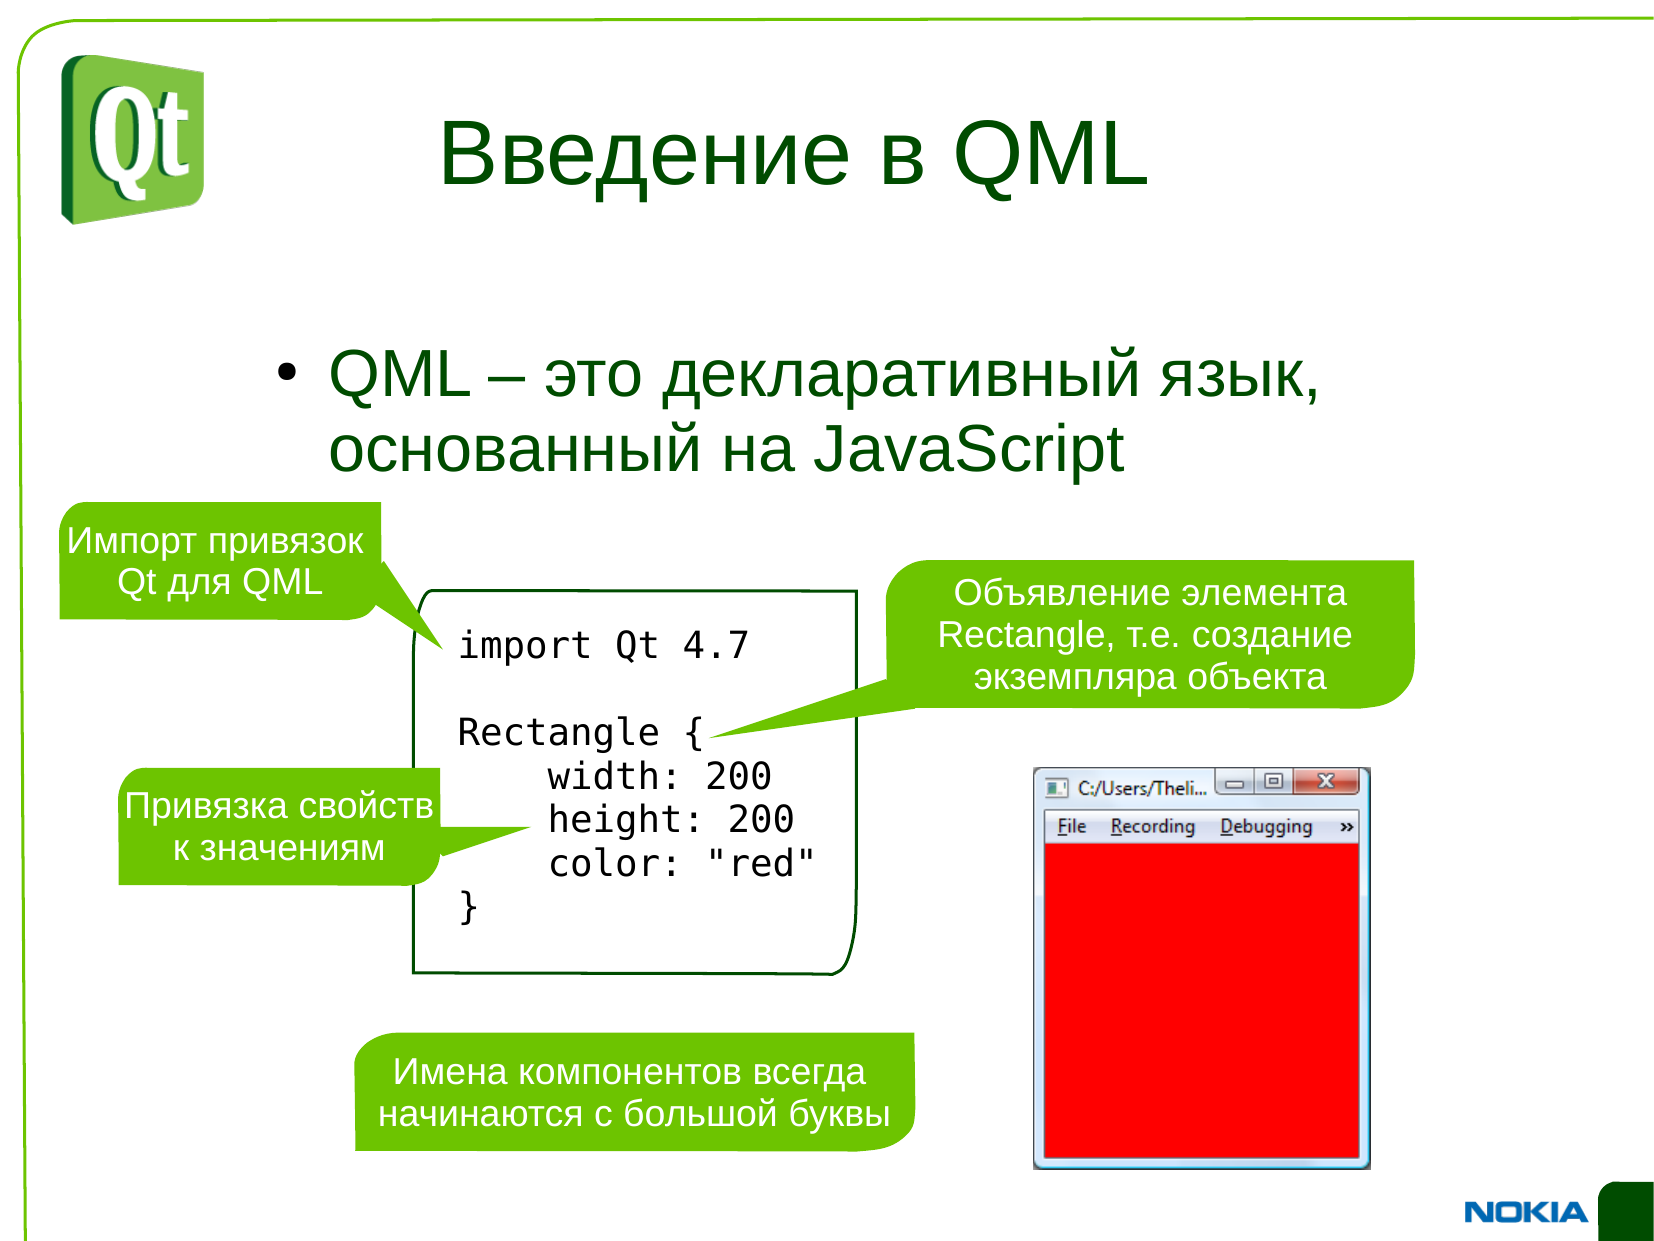

# Введение в QML
QML – это декларативный язык, основанный на JavaScript
Импорт привязок
Qt для QML
Объявление элемента
Rectangle, т.е. создание
экземпляра объекта
import Qt 4.7
Rectangle {
 width: 200
 height: 200
 color: "red"
}
Привязка свойств
к значениям
Имена компонентов всегда
начинаются с большой буквы